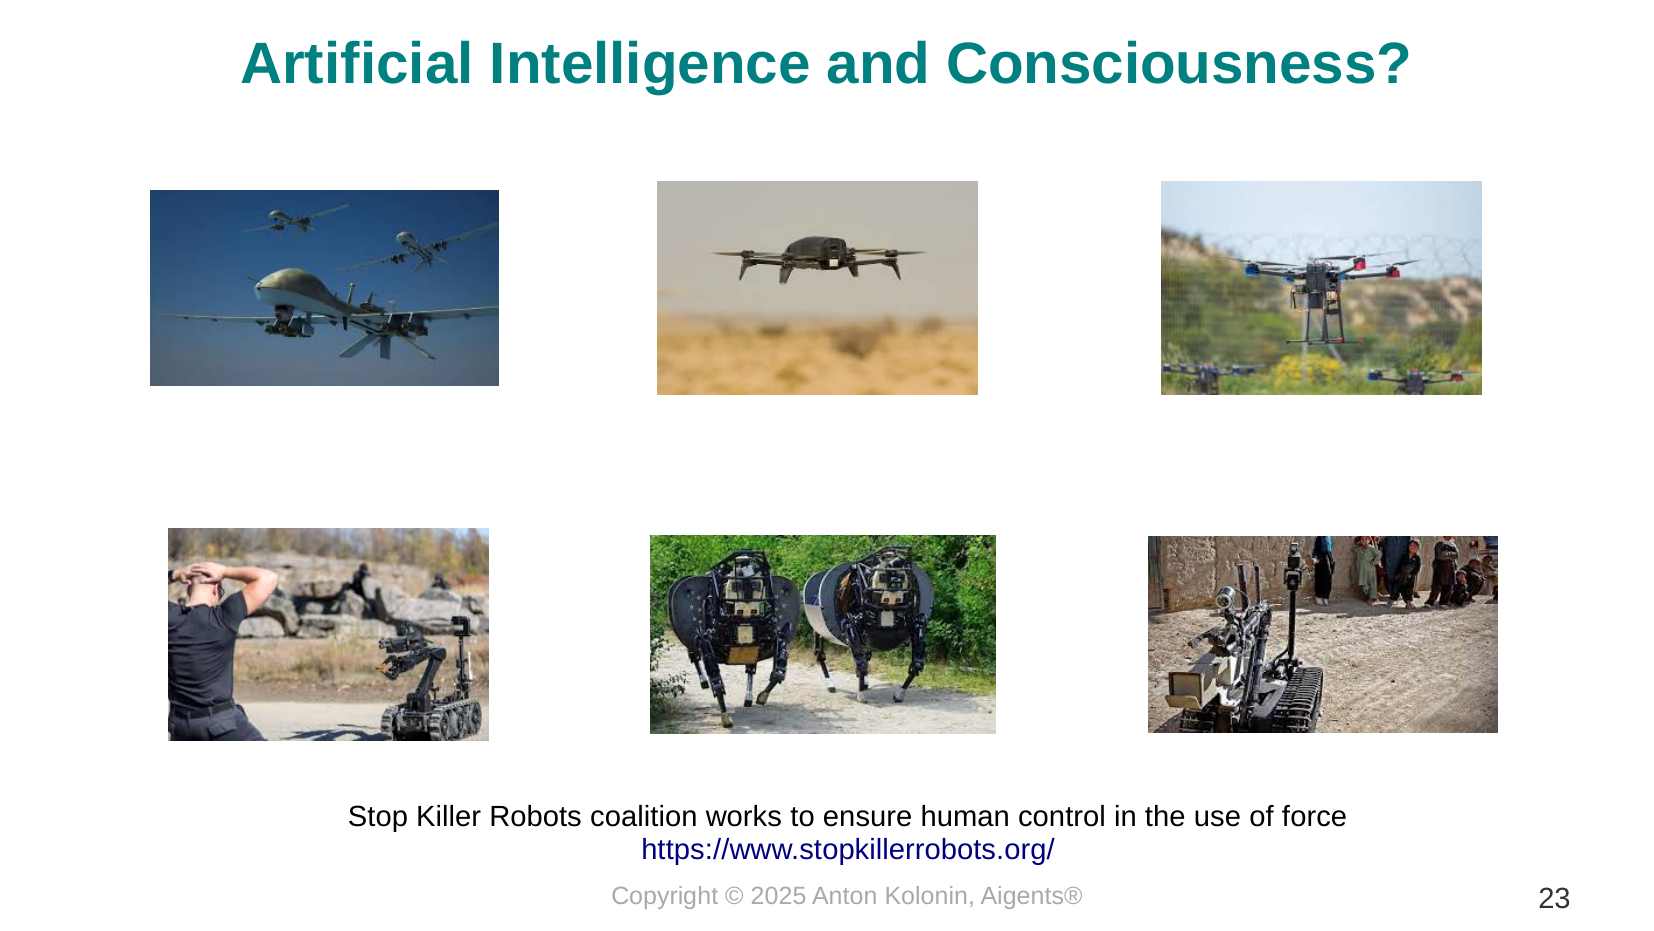

Artificial Intelligence and Consciousness?
Stop Killer Robots coalition works to ensure human control in the use of force
https://www.stopkillerrobots.org/
Copyright © 2025 Anton Kolonin, Aigents®
23